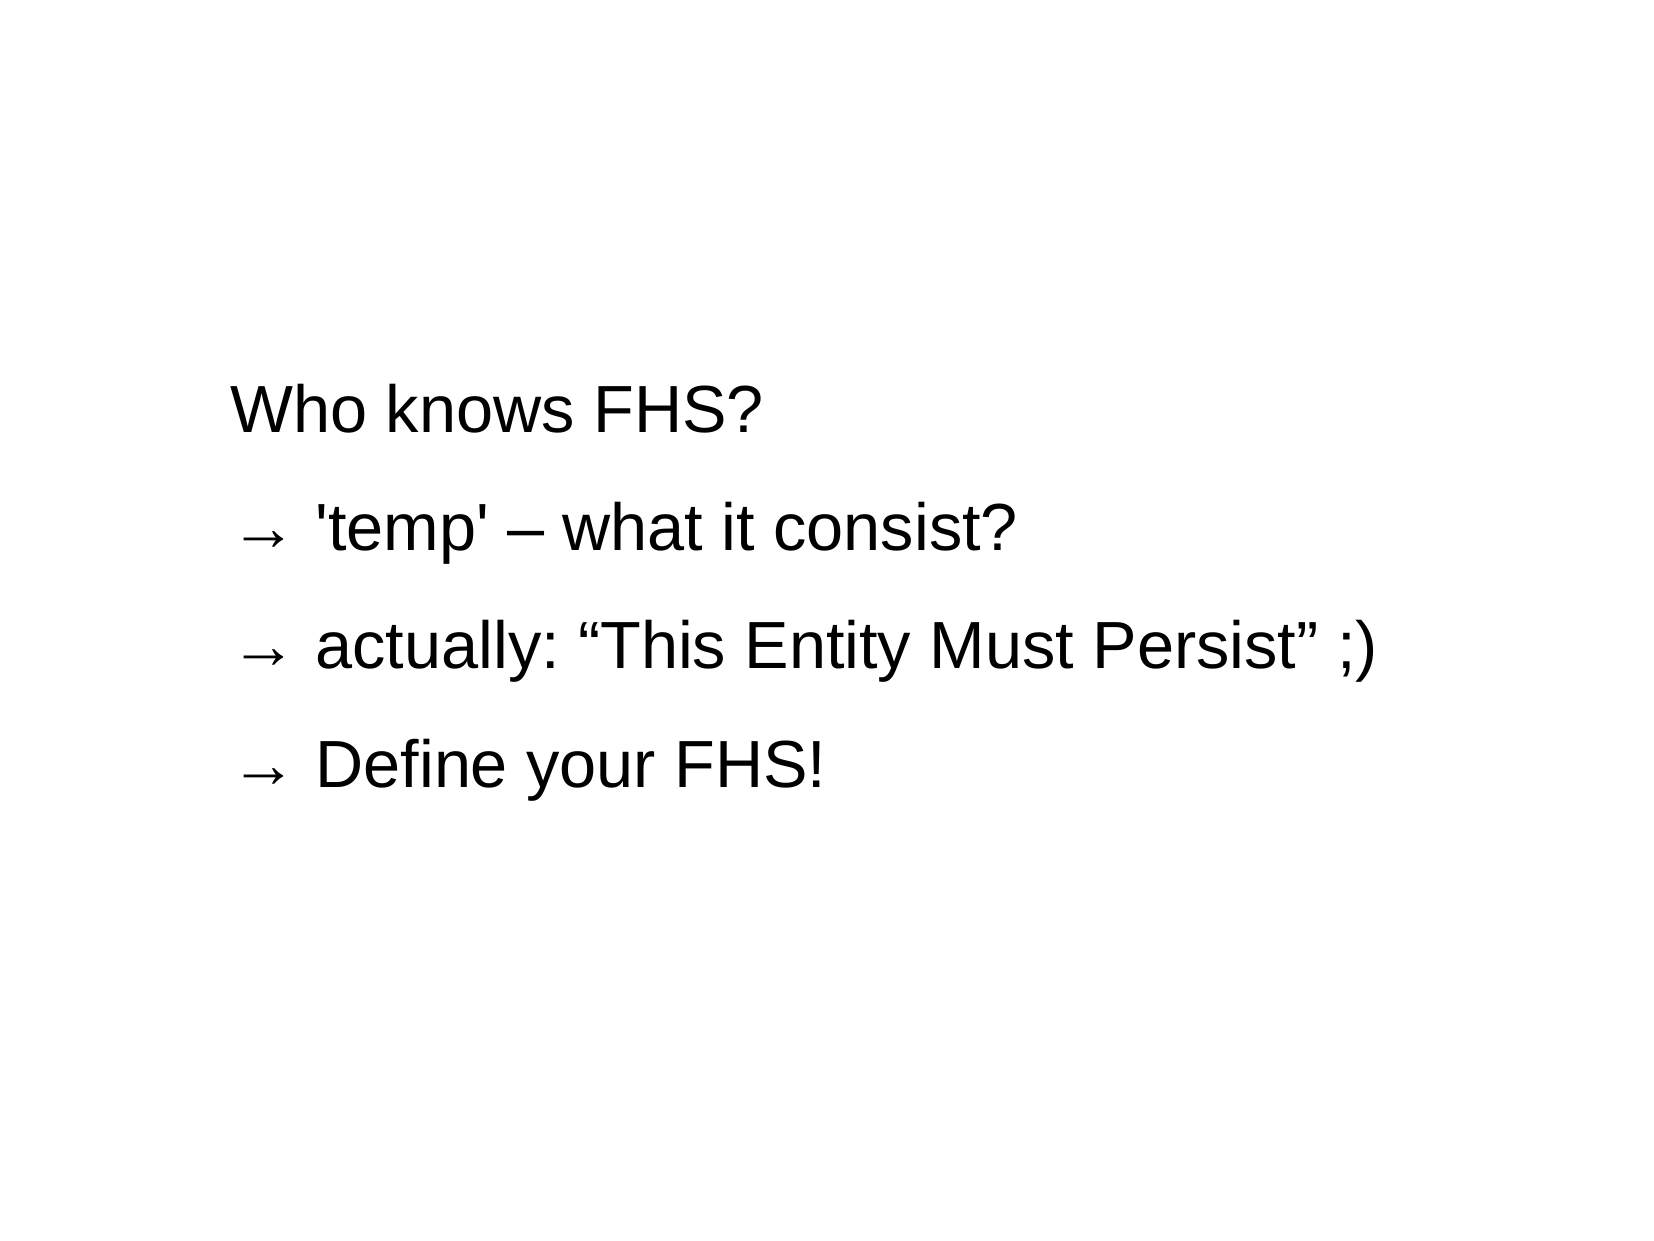

Who knows FHS?
→ 'temp' – what it consist?
→ actually: “This Entity Must Persist” ;)
→ Define your FHS!